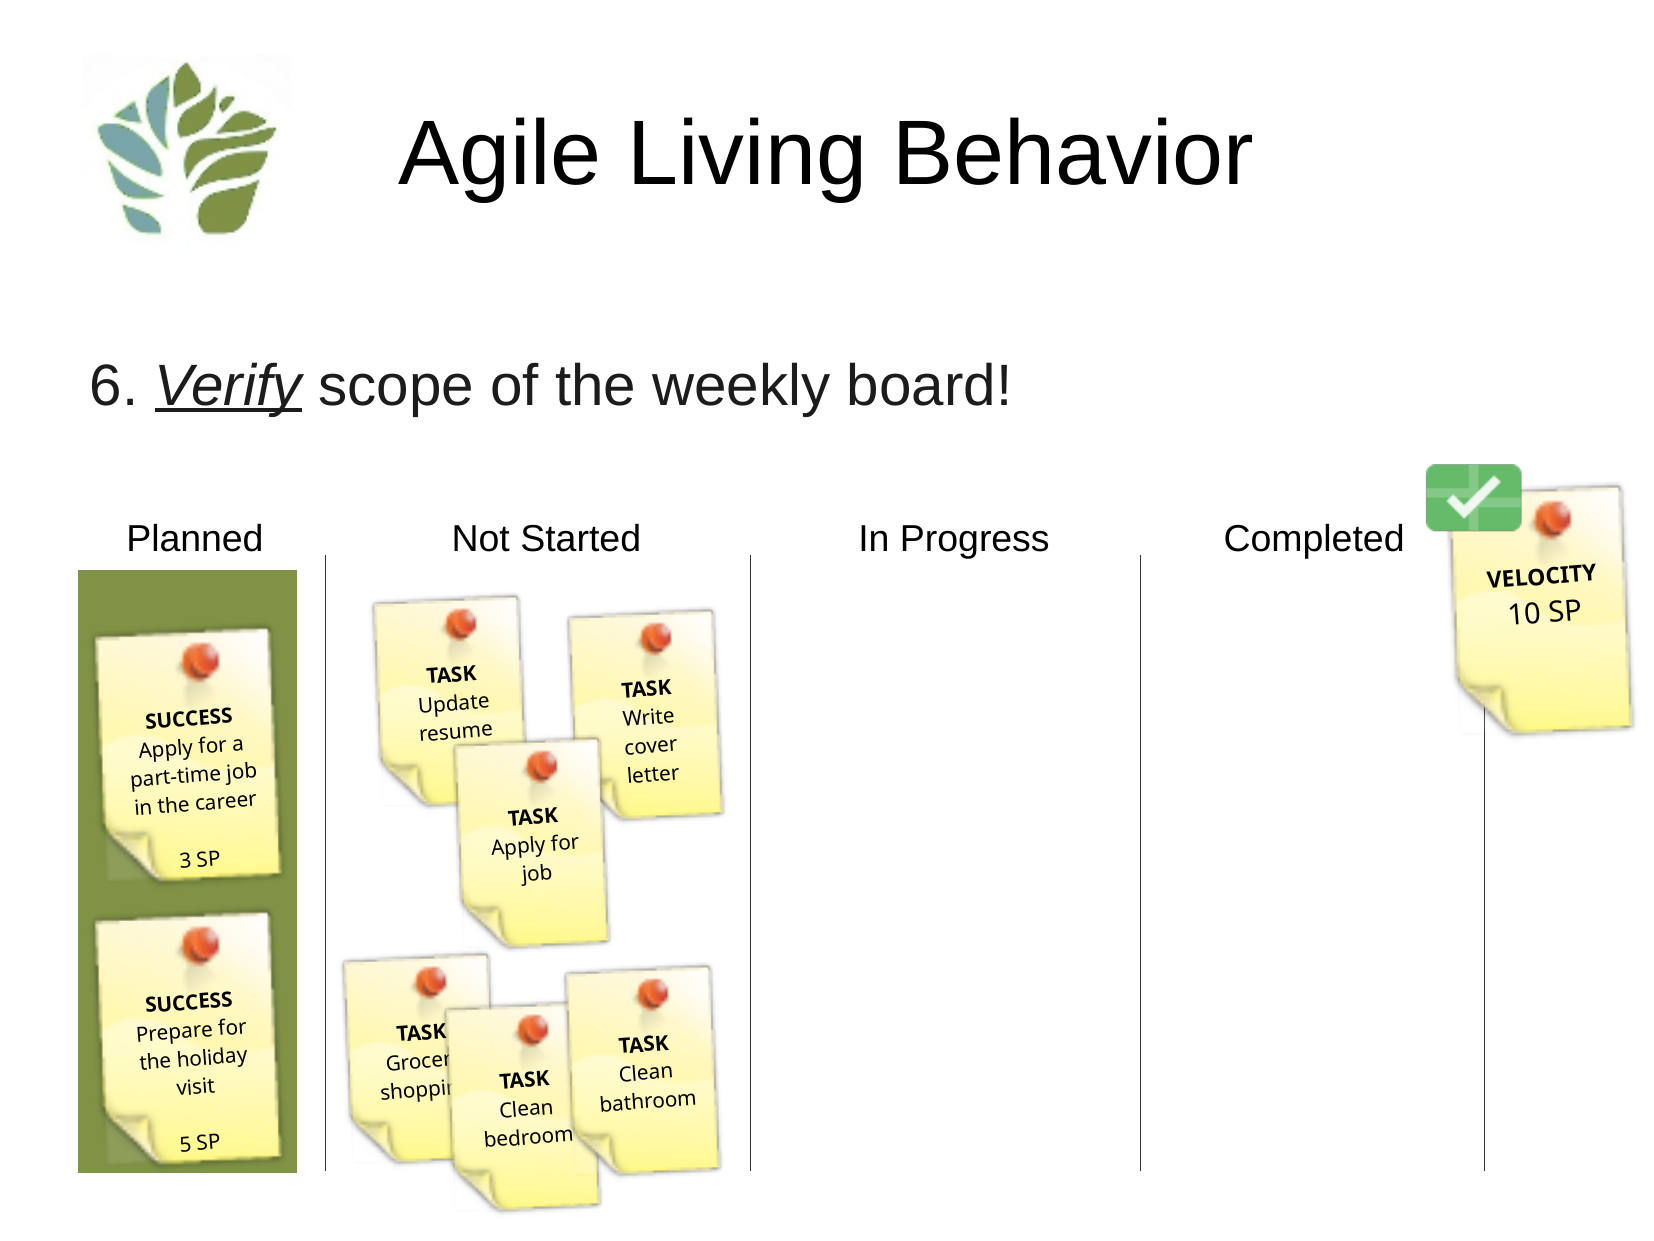

# Agile Living Behavior
6. Verify scope of the weekly board!
VELOCITY
10 SP
Planned
Not Started
In Progress
Completed
TASK
Update resume
TASK
Write cover letter
SUCCESS
Apply for a part-time job in the career
3 SP
TASK
Apply for job
SUCCESS
Prepare for the holiday visit
5 SP
TASK
Grocery shopping
TASK
Clean bathroom
TASK
Clean bedroom